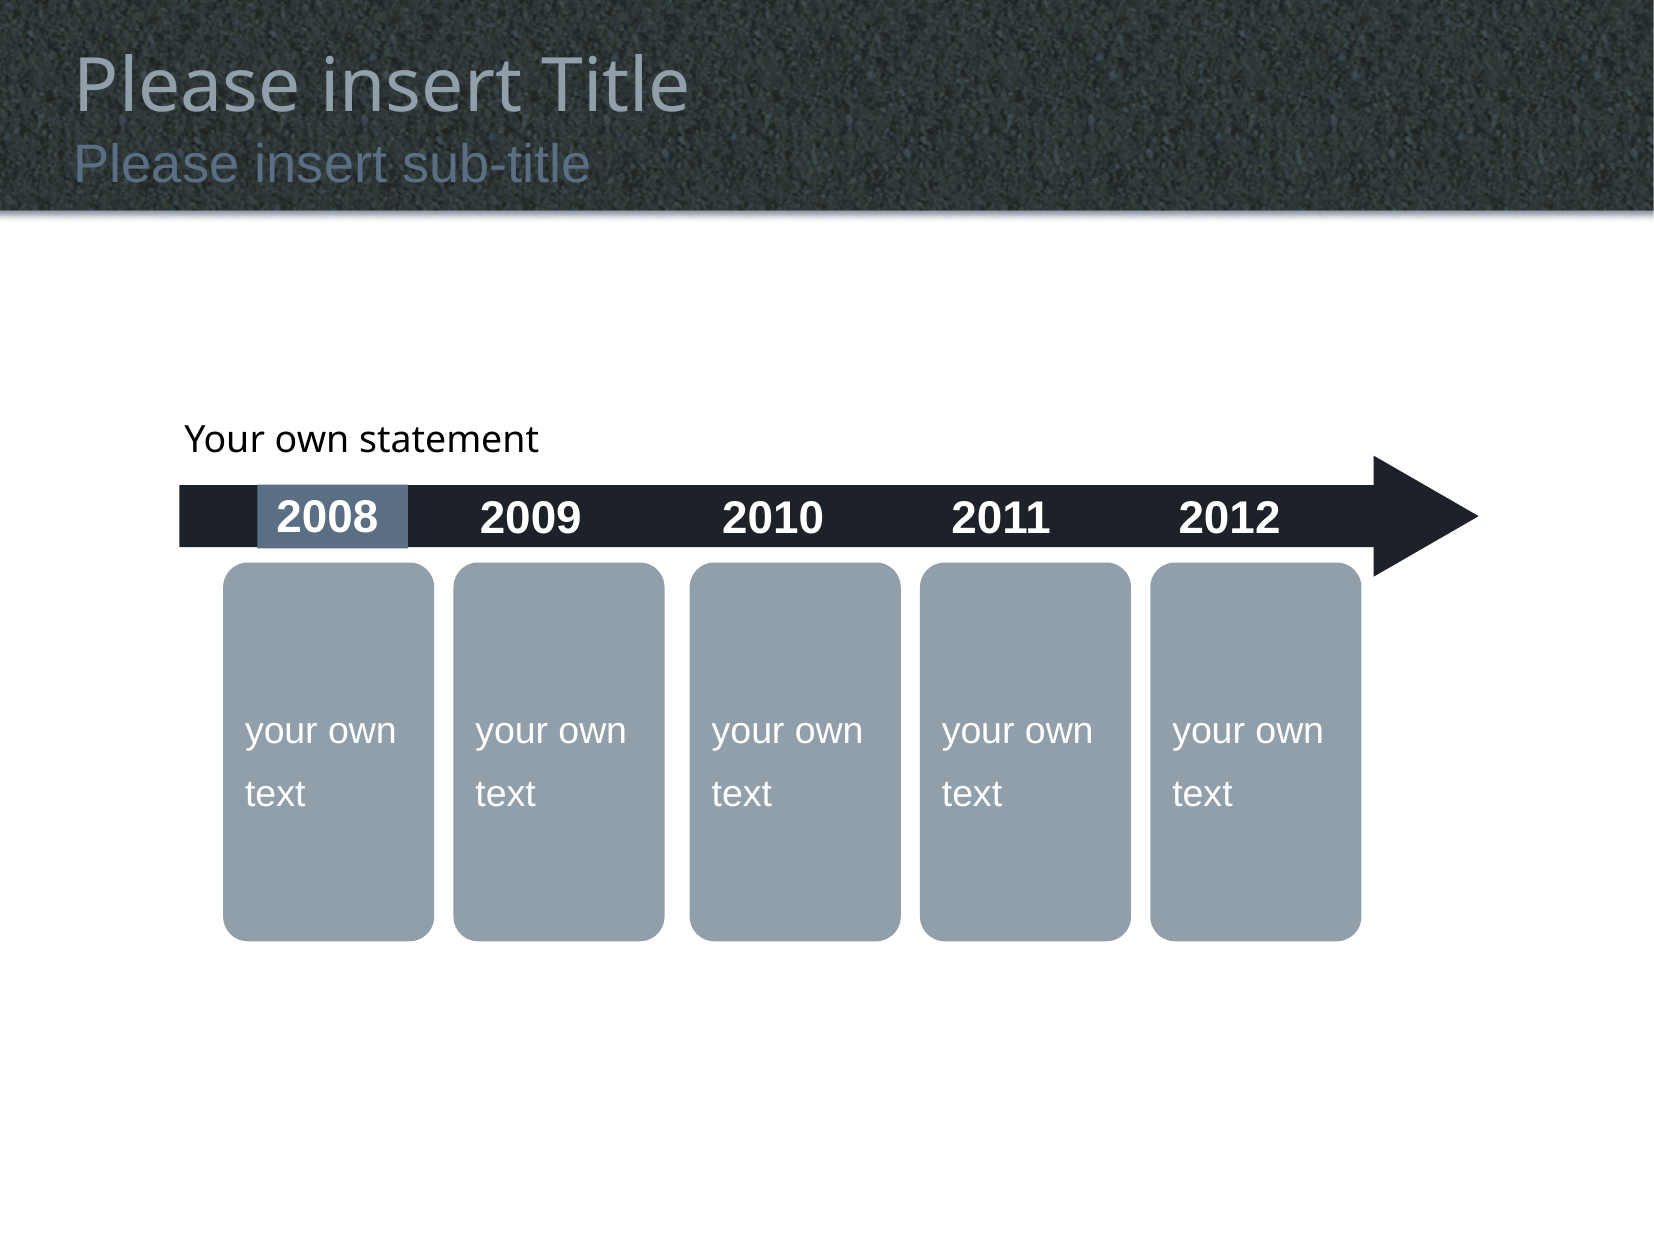

Please insert Title
Please insert sub-title
Your own statement
 2009 2010 2011 2012
2008
your own text
your own text
your own text
your own text
your own text